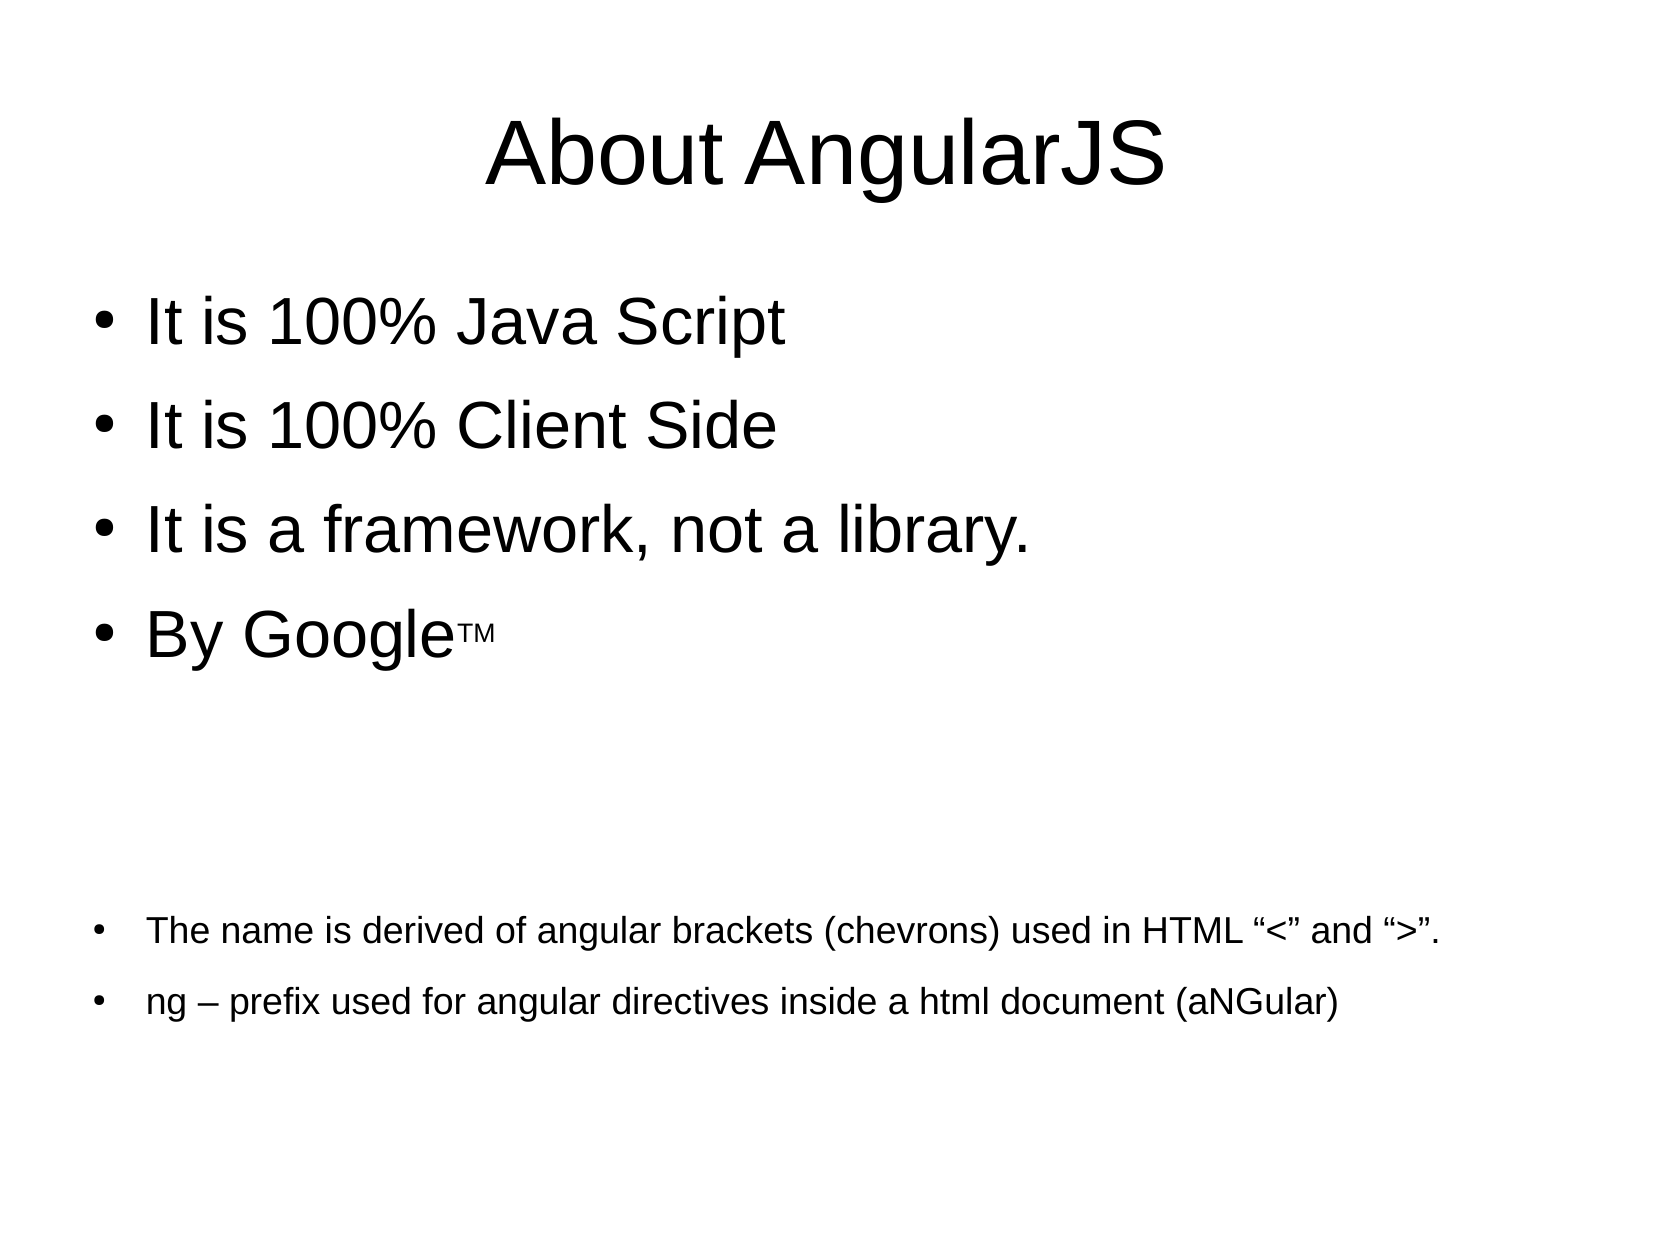

# About AngularJS
It is 100% Java Script
It is 100% Client Side
It is a framework, not a library.
By GoogleTM
The name is derived of angular brackets (chevrons) used in HTML “<” and “>”.
ng – prefix used for angular directives inside a html document (aNGular)